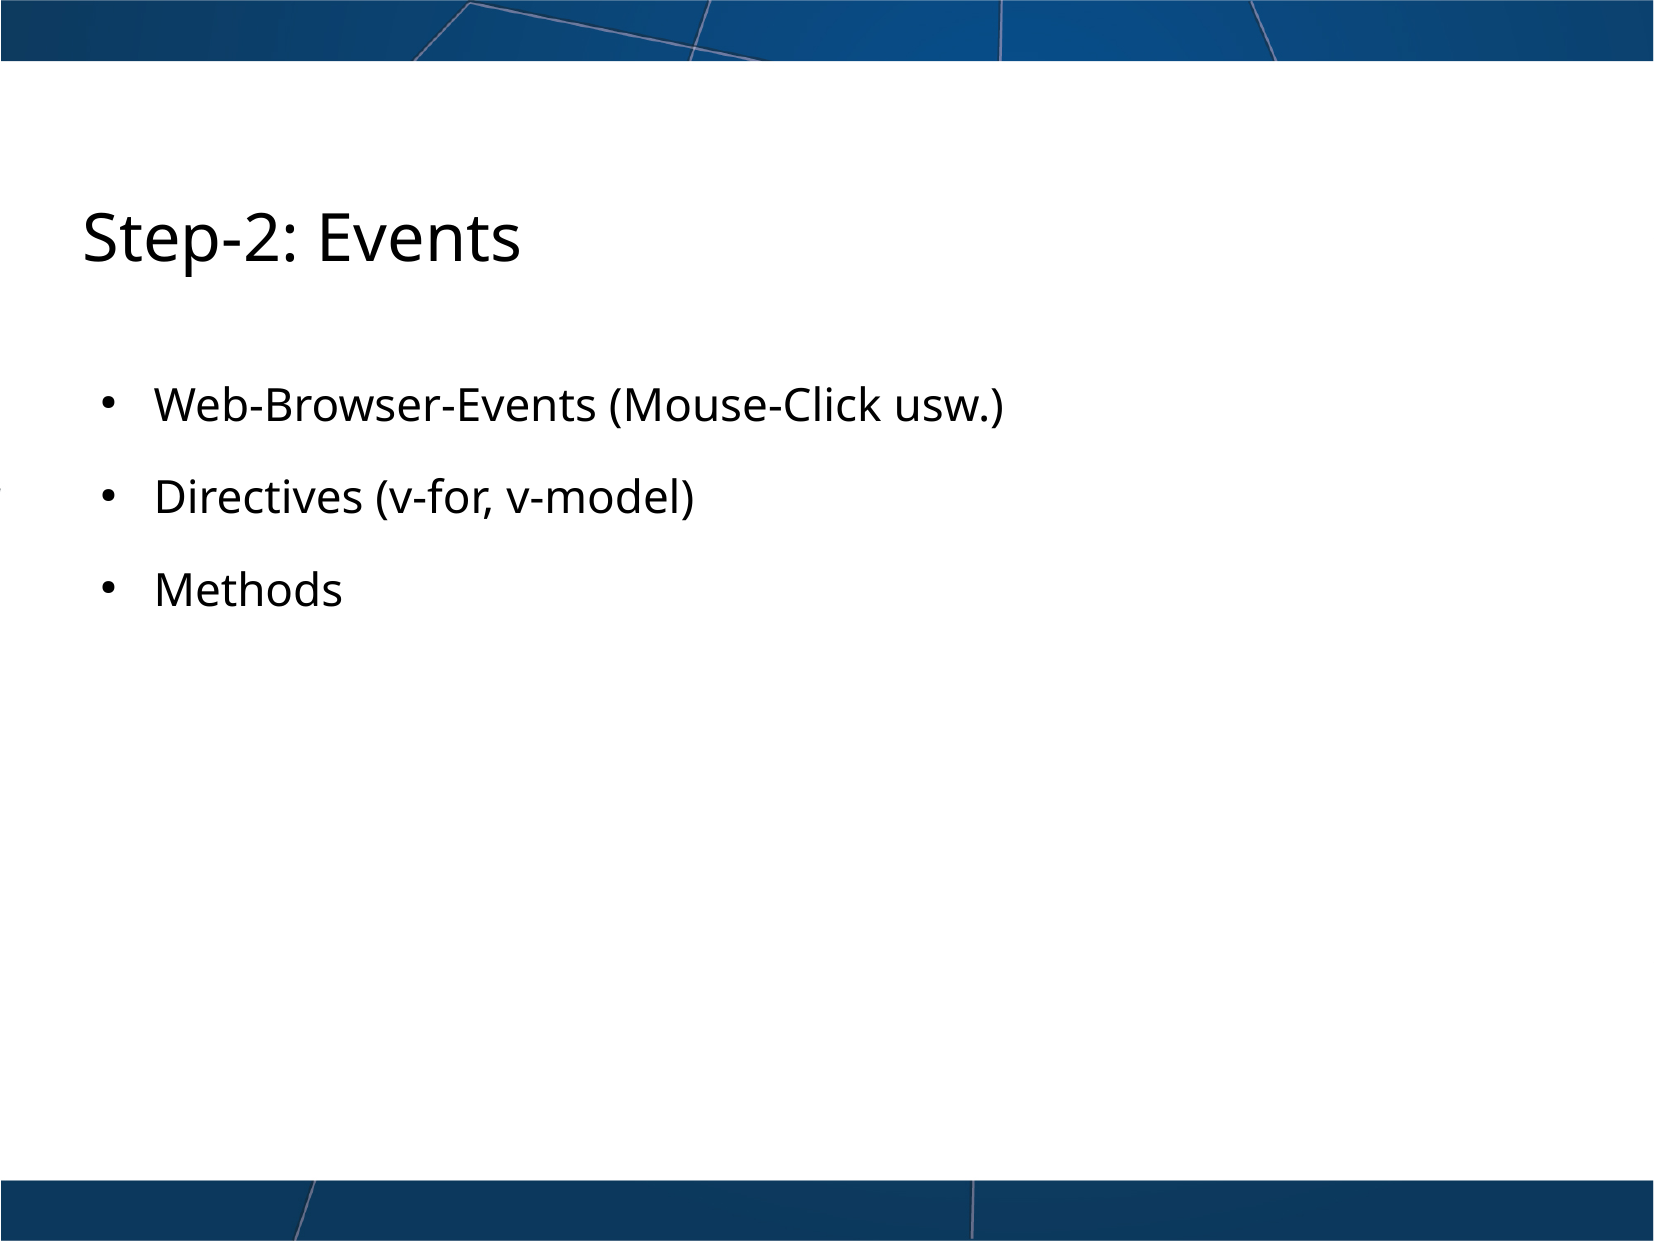

# Step-2: Events
Web-Browser-Events (Mouse-Click usw.)
Directives (v-for, v-model)
Methods